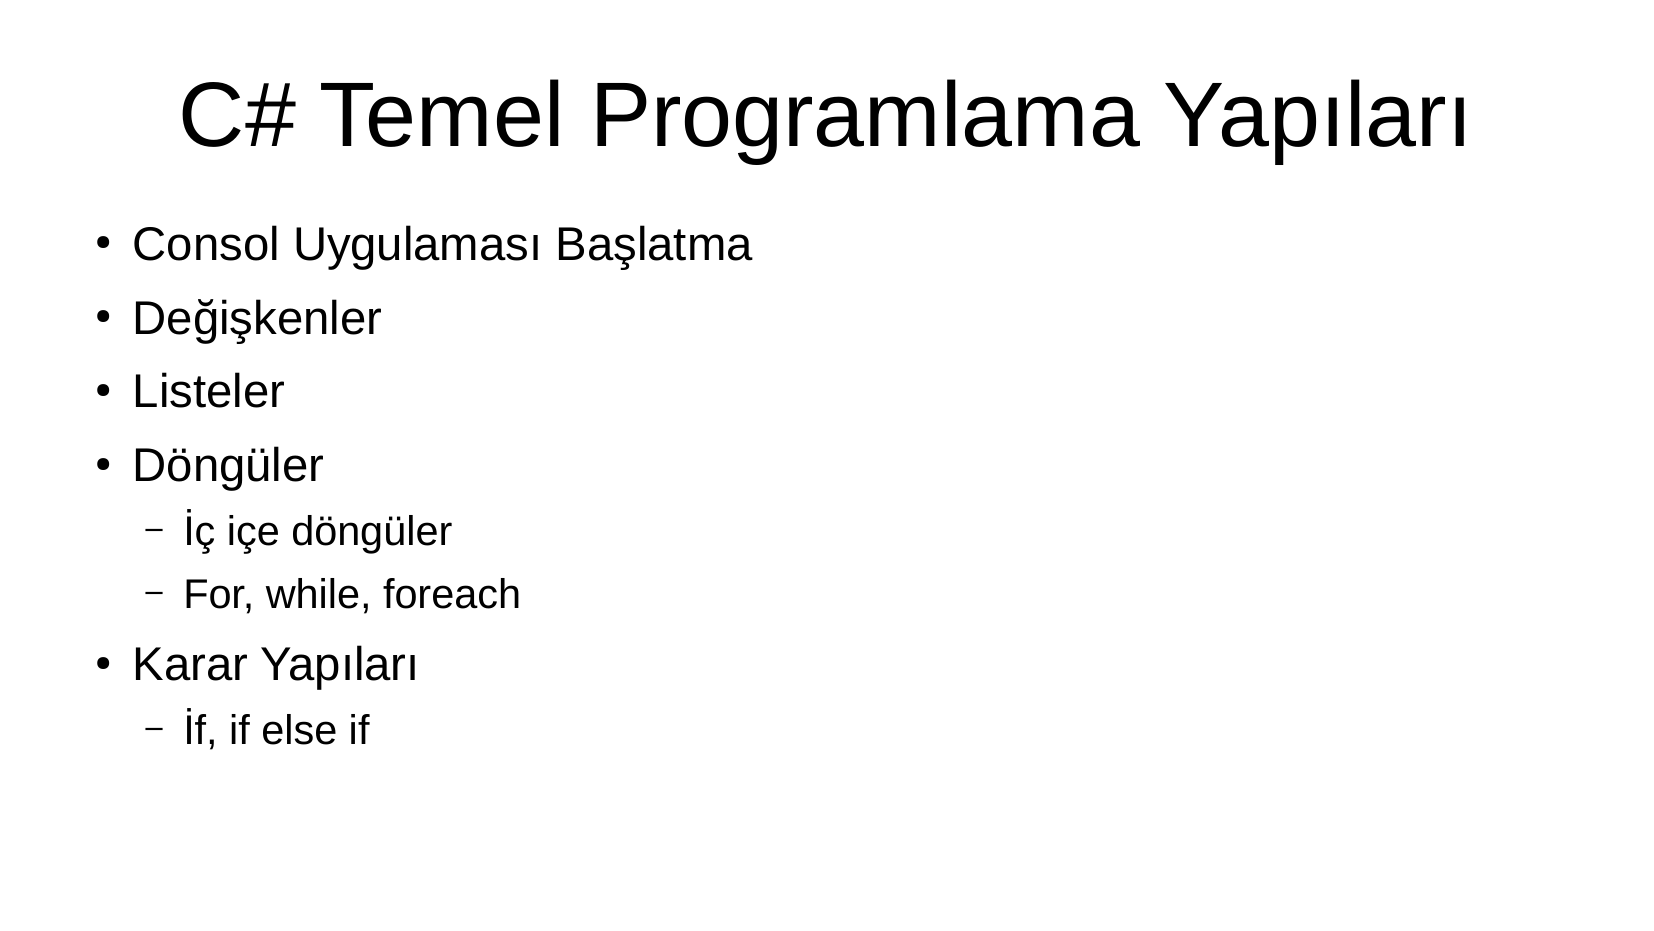

# C# Temel Programlama Yapıları
Consol Uygulaması Başlatma
Değişkenler
Listeler
Döngüler
İç içe döngüler
For, while, foreach
Karar Yapıları
İf, if else if